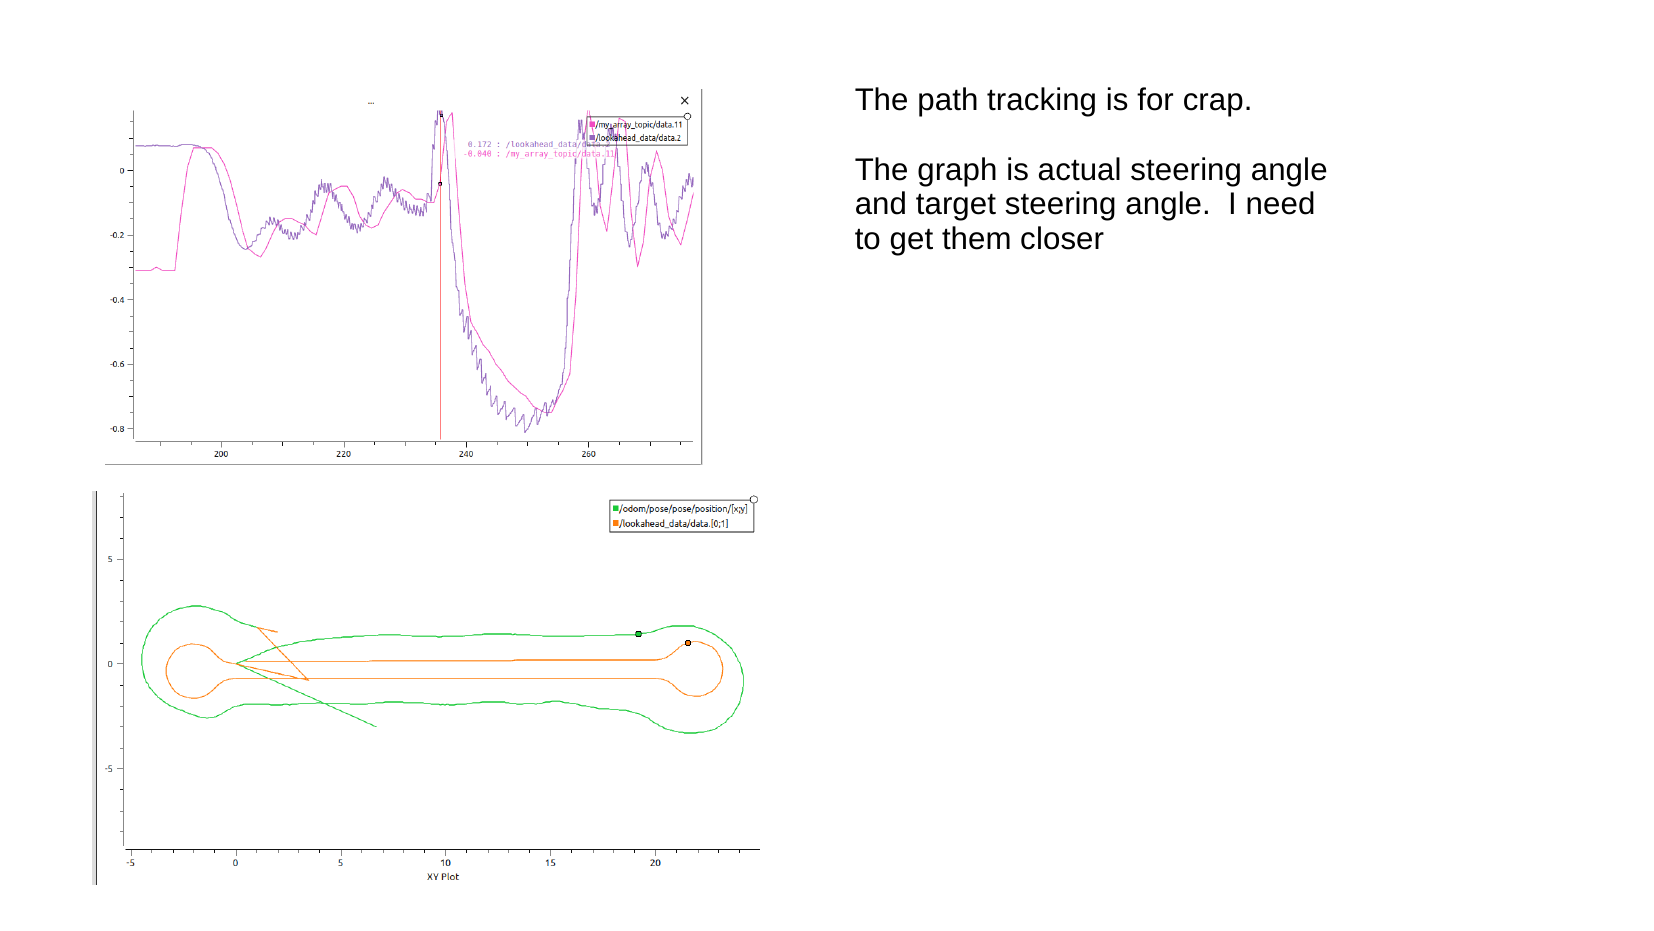

The path tracking is for crap.
The graph is actual steering angle and target steering angle. I need to get them closer